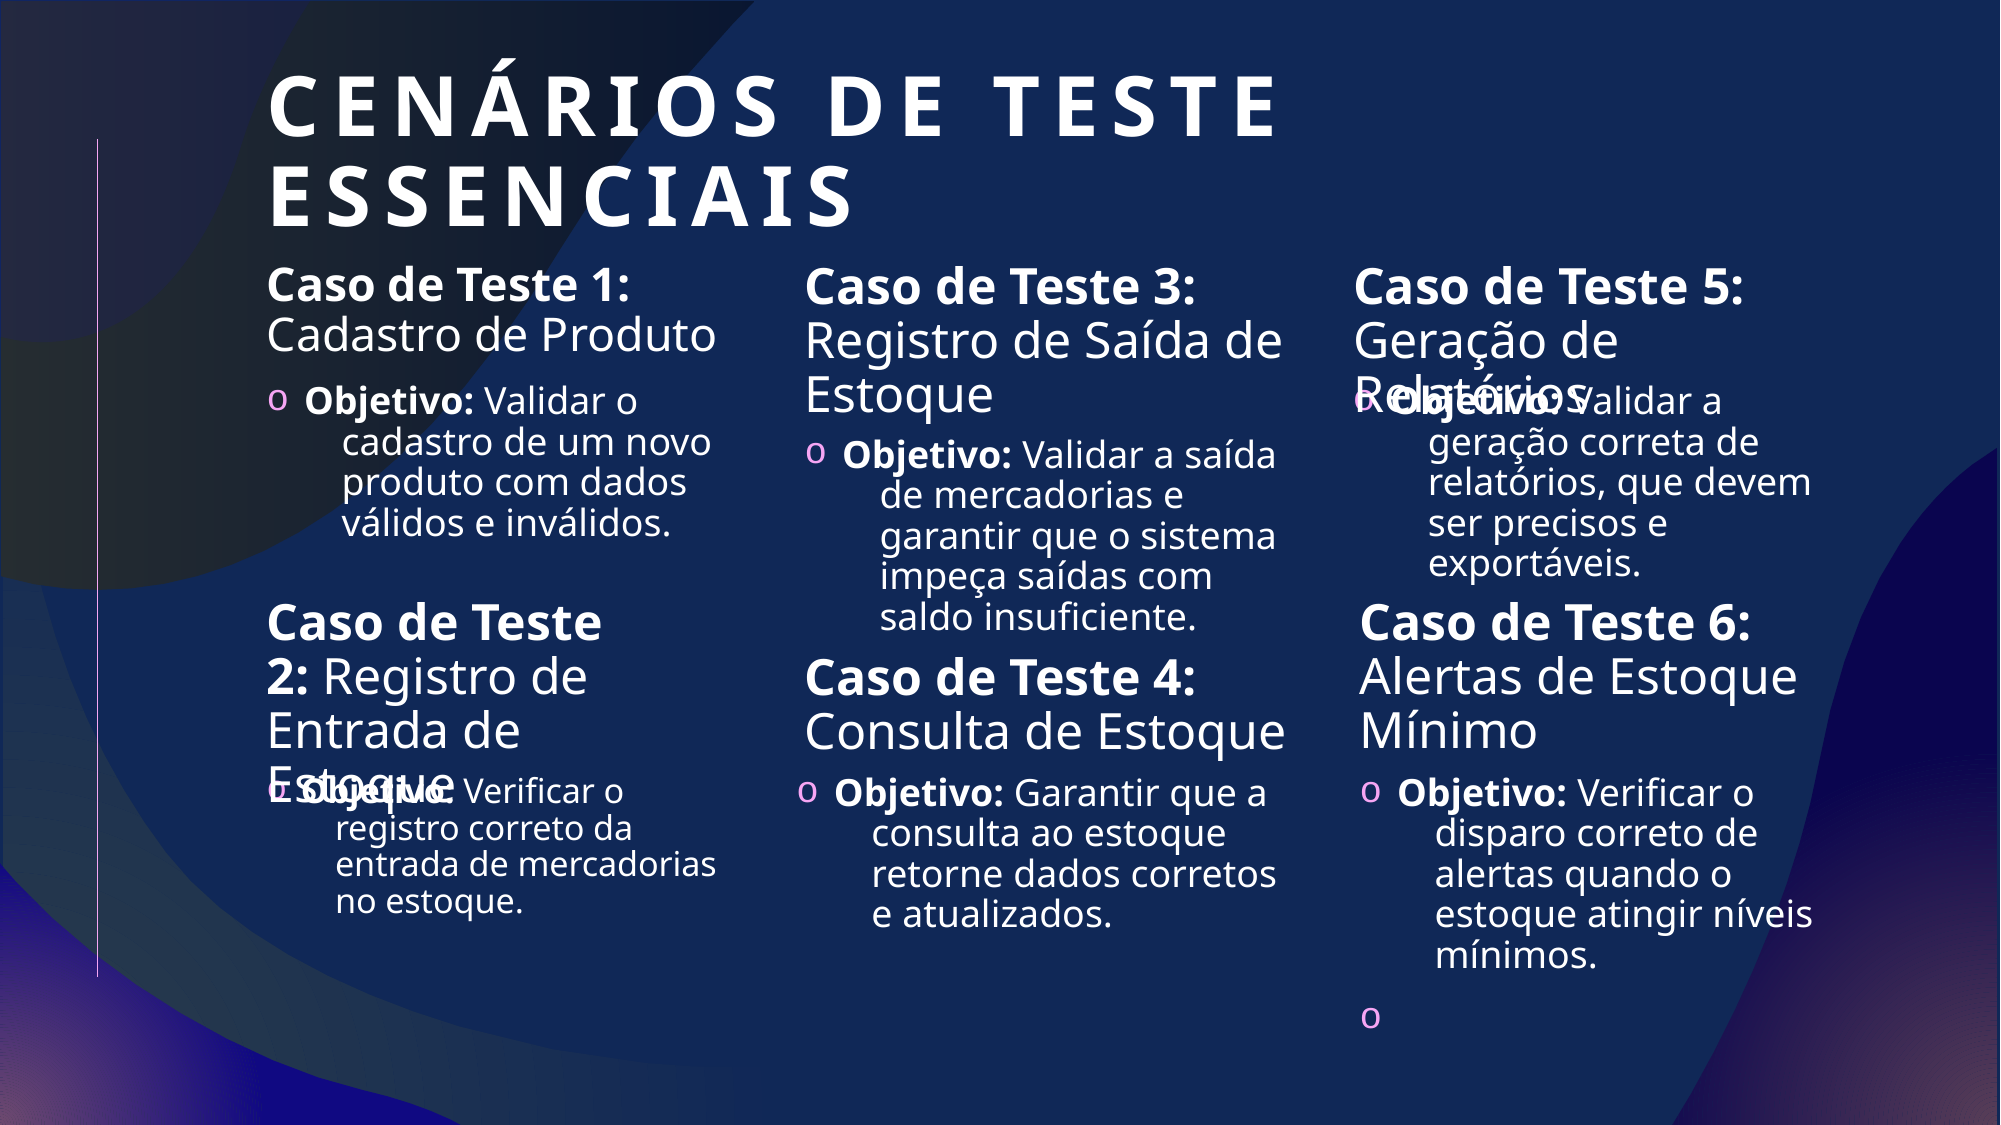

# Cenários de Teste Essenciais
Caso de Teste 1: Cadastro de Produto
Caso de Teste 3: Registro de Saída de Estoque
Caso de Teste 5: Geração de Relatórios
Objetivo: Validar o cadastro de um novo produto com dados válidos e inválidos.
Objetivo: Validar a geração correta de relatórios, que devem ser precisos e exportáveis.
Objetivo: Validar a saída de mercadorias e garantir que o sistema impeça saídas com saldo insuficiente.
Caso de Teste 2: Registro de Entrada de Estoque
Caso de Teste 6: Alertas de Estoque Mínimo
Caso de Teste 4: Consulta de Estoque
Objetivo: Verificar o registro correto da entrada de mercadorias no estoque.
Objetivo: Garantir que a consulta ao estoque retorne dados corretos e atualizados.
Objetivo: Verificar o disparo correto de alertas quando o estoque atingir níveis mínimos.